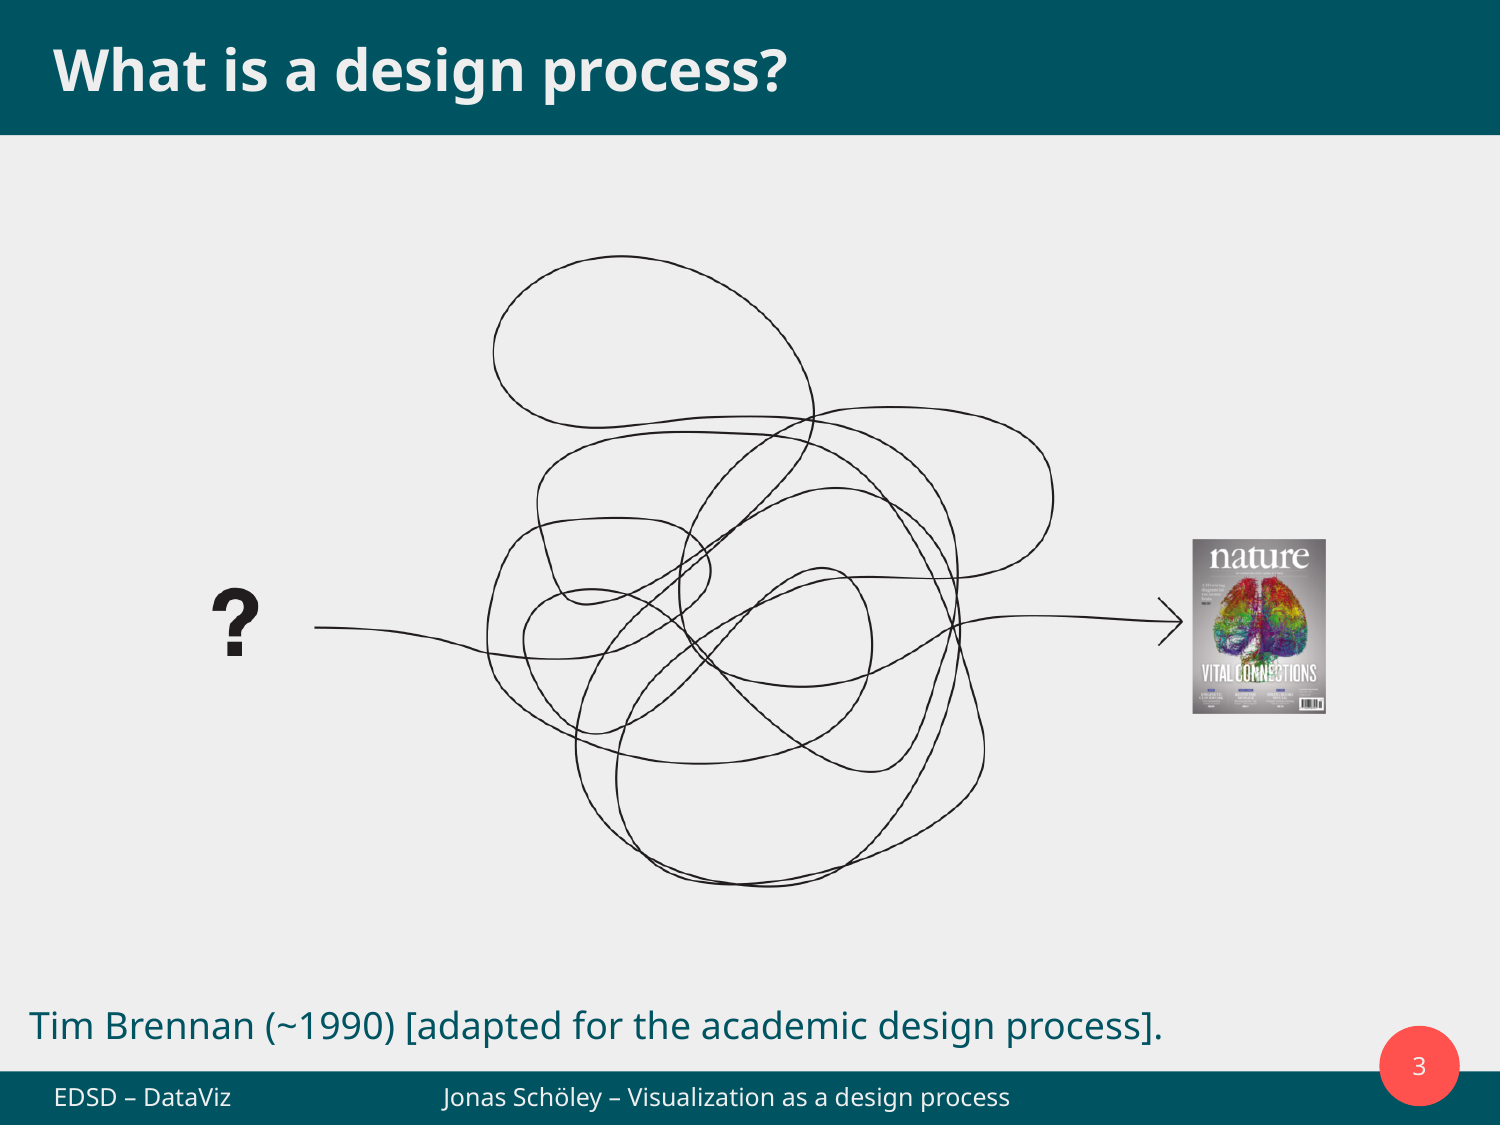

# What is a design process?
Tim Brennan (~1990) [adapted for the academic design process].
3
EDSD – DataViz
Jonas Schöley – Visualization as a design process